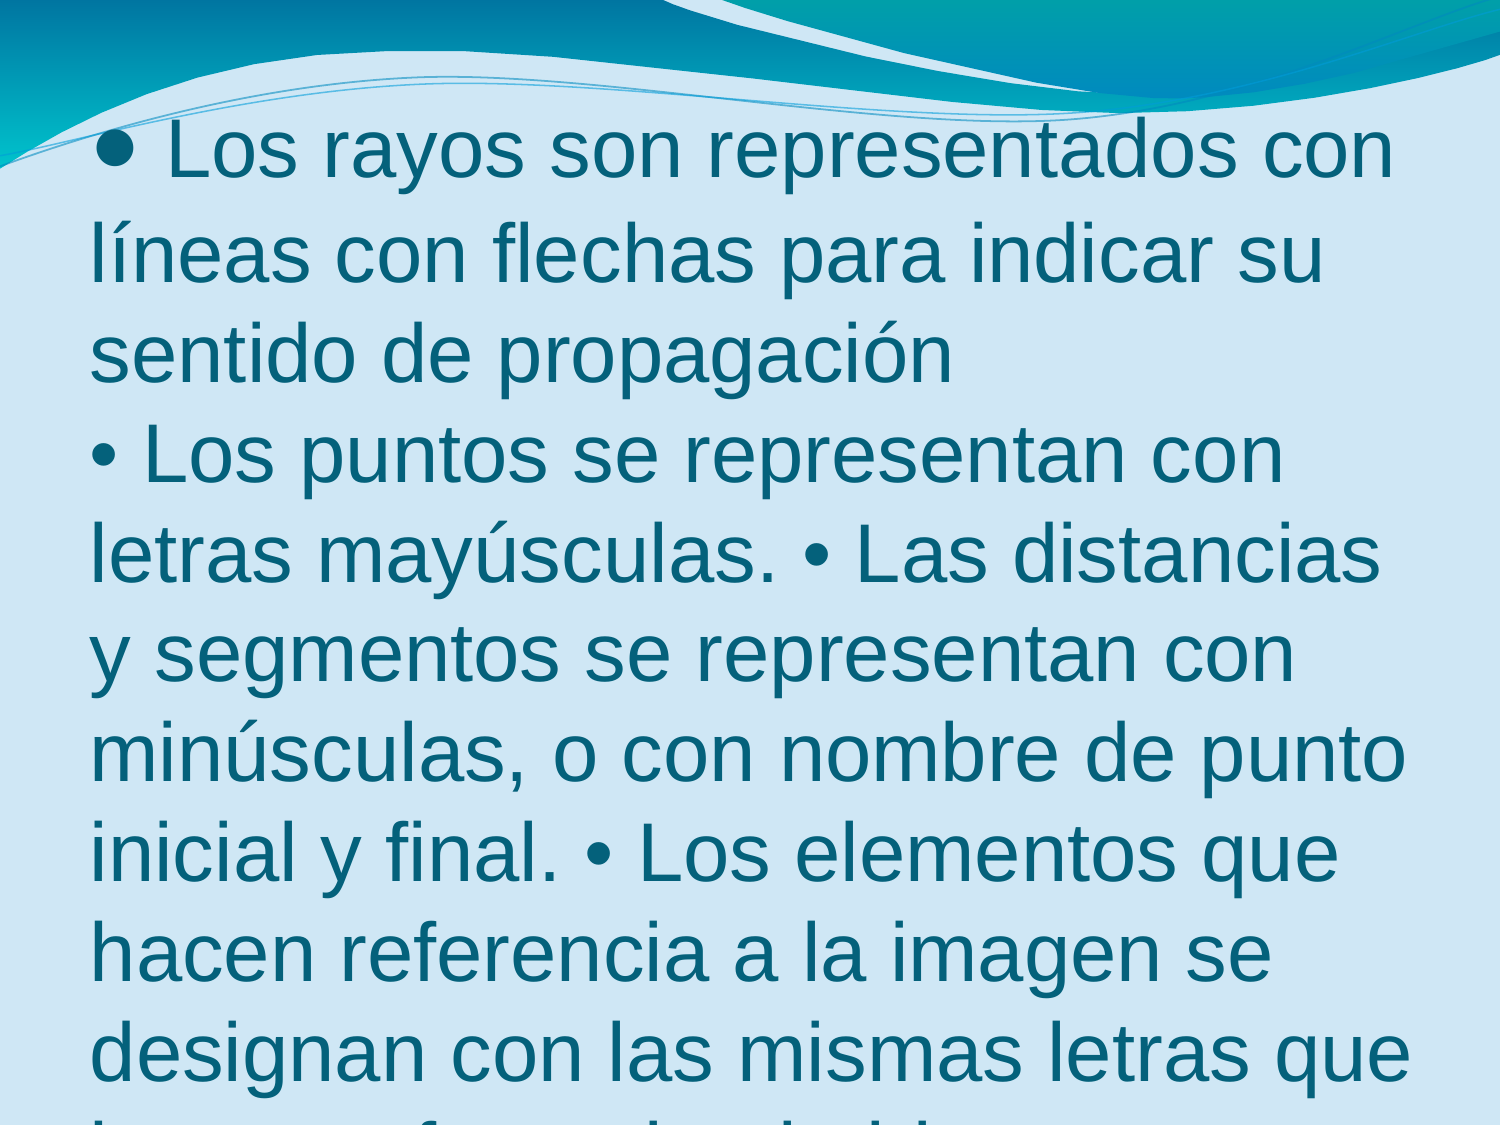

# • Los rayos son representados con líneas con flechas para indicar su sentido de propagación • Los puntos se representan con letras mayúsculas. • Las distancias y segmentos se representan con minúsculas, o con nombre de punto inicial y final. • Los elementos que hacen referencia a la imagen se designan con las mismas letras que hacen referencia al objeto, pero añadiéndoles una “prima”. Ejemplo s y s'